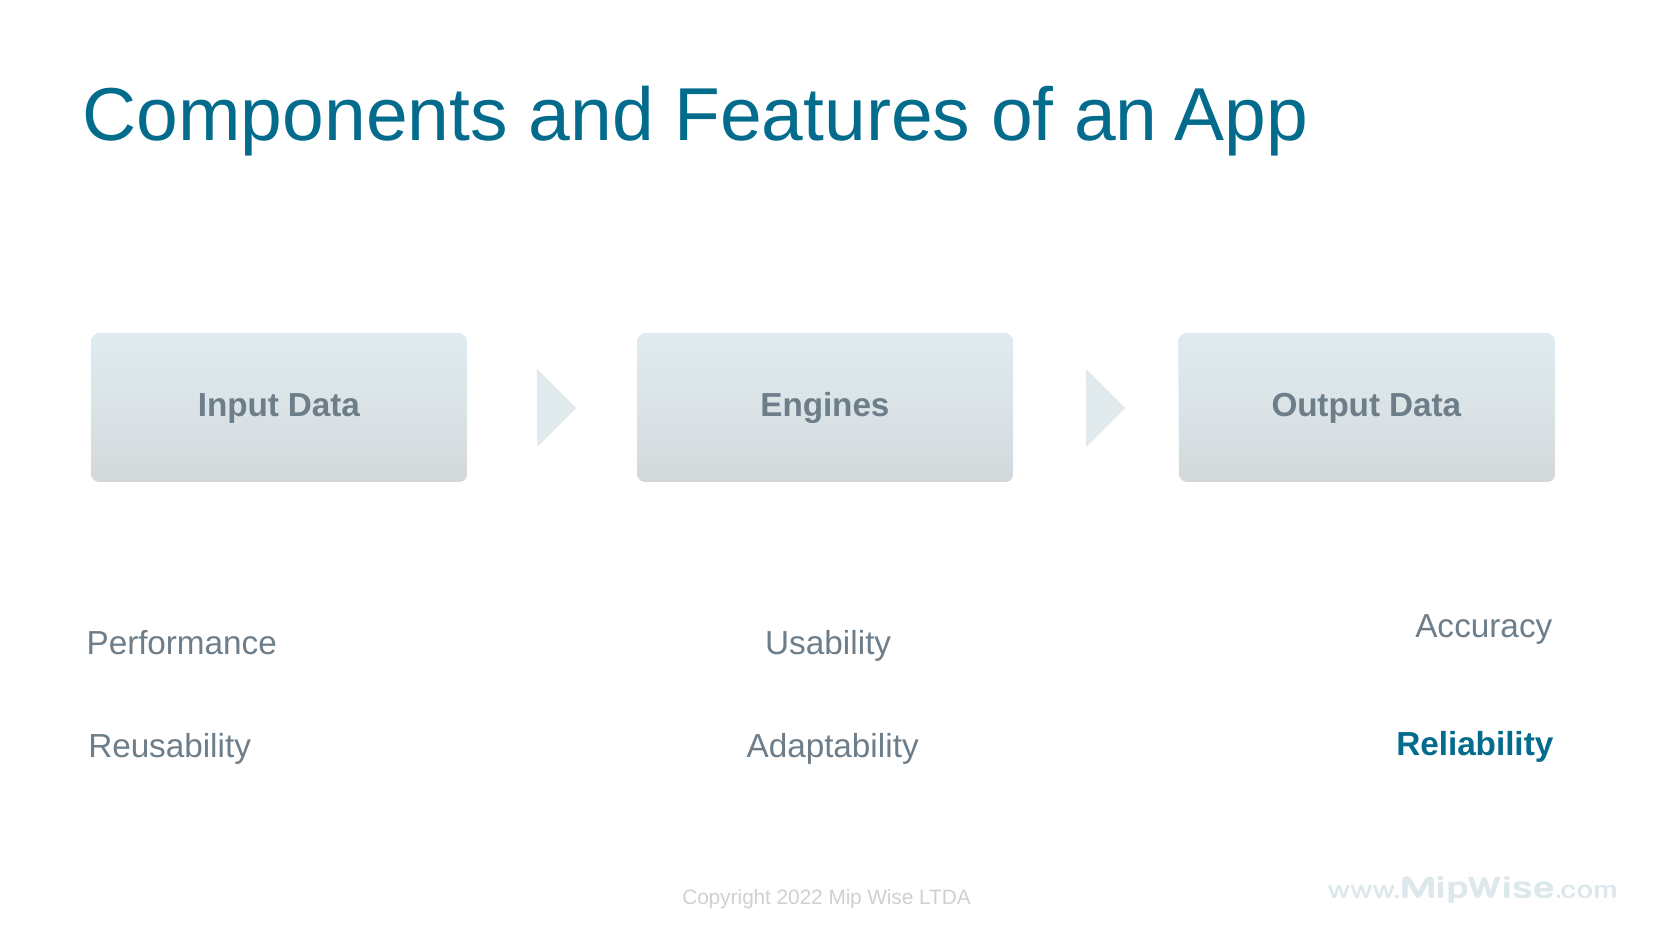

# Components and Features of an App
Input Data
Engines
Output Data
Accuracy
Performance
Usability
Reliability
Reusability
Adaptability
Copyright 2022 Mip Wise LTDA